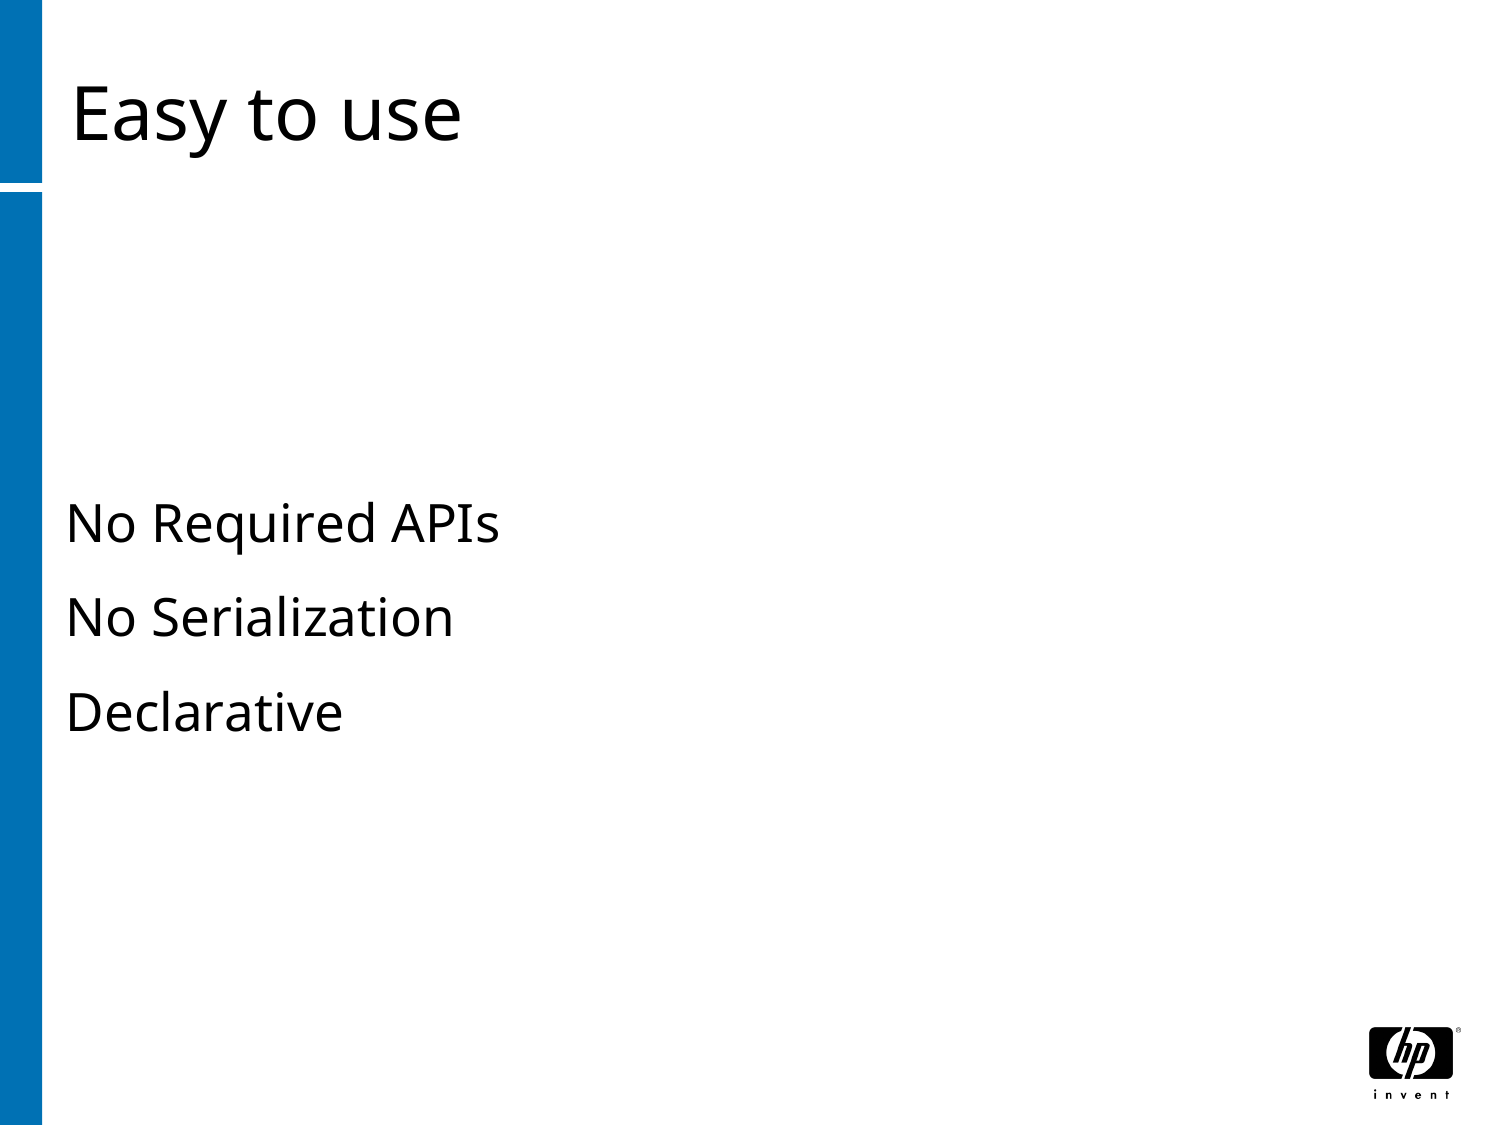

# Easy to use
No Required APIs
No Serialization
Declarative